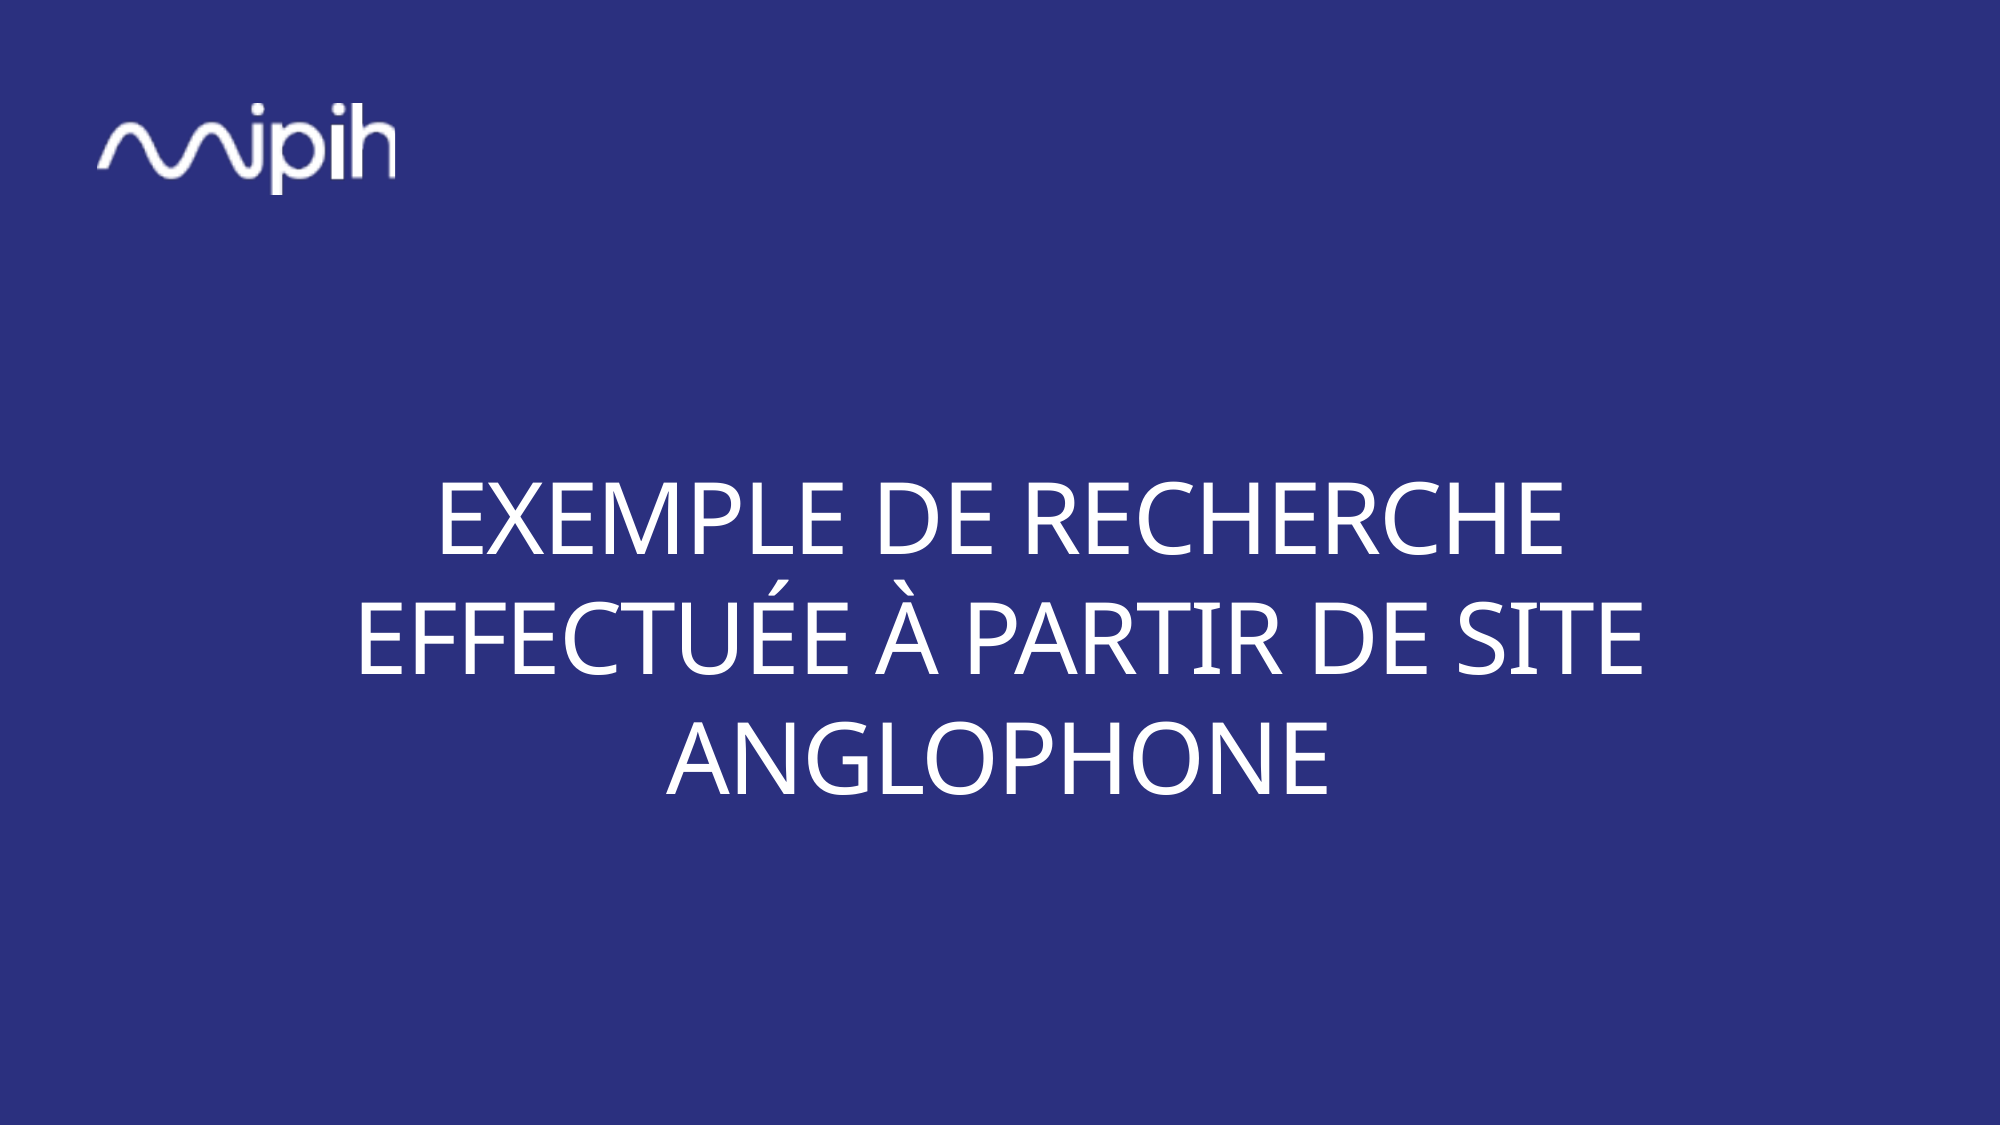

# EXEMPLE DE RECHERCHE EFFECTUÉE À PARTIR DE SITE ANGLOPHONE